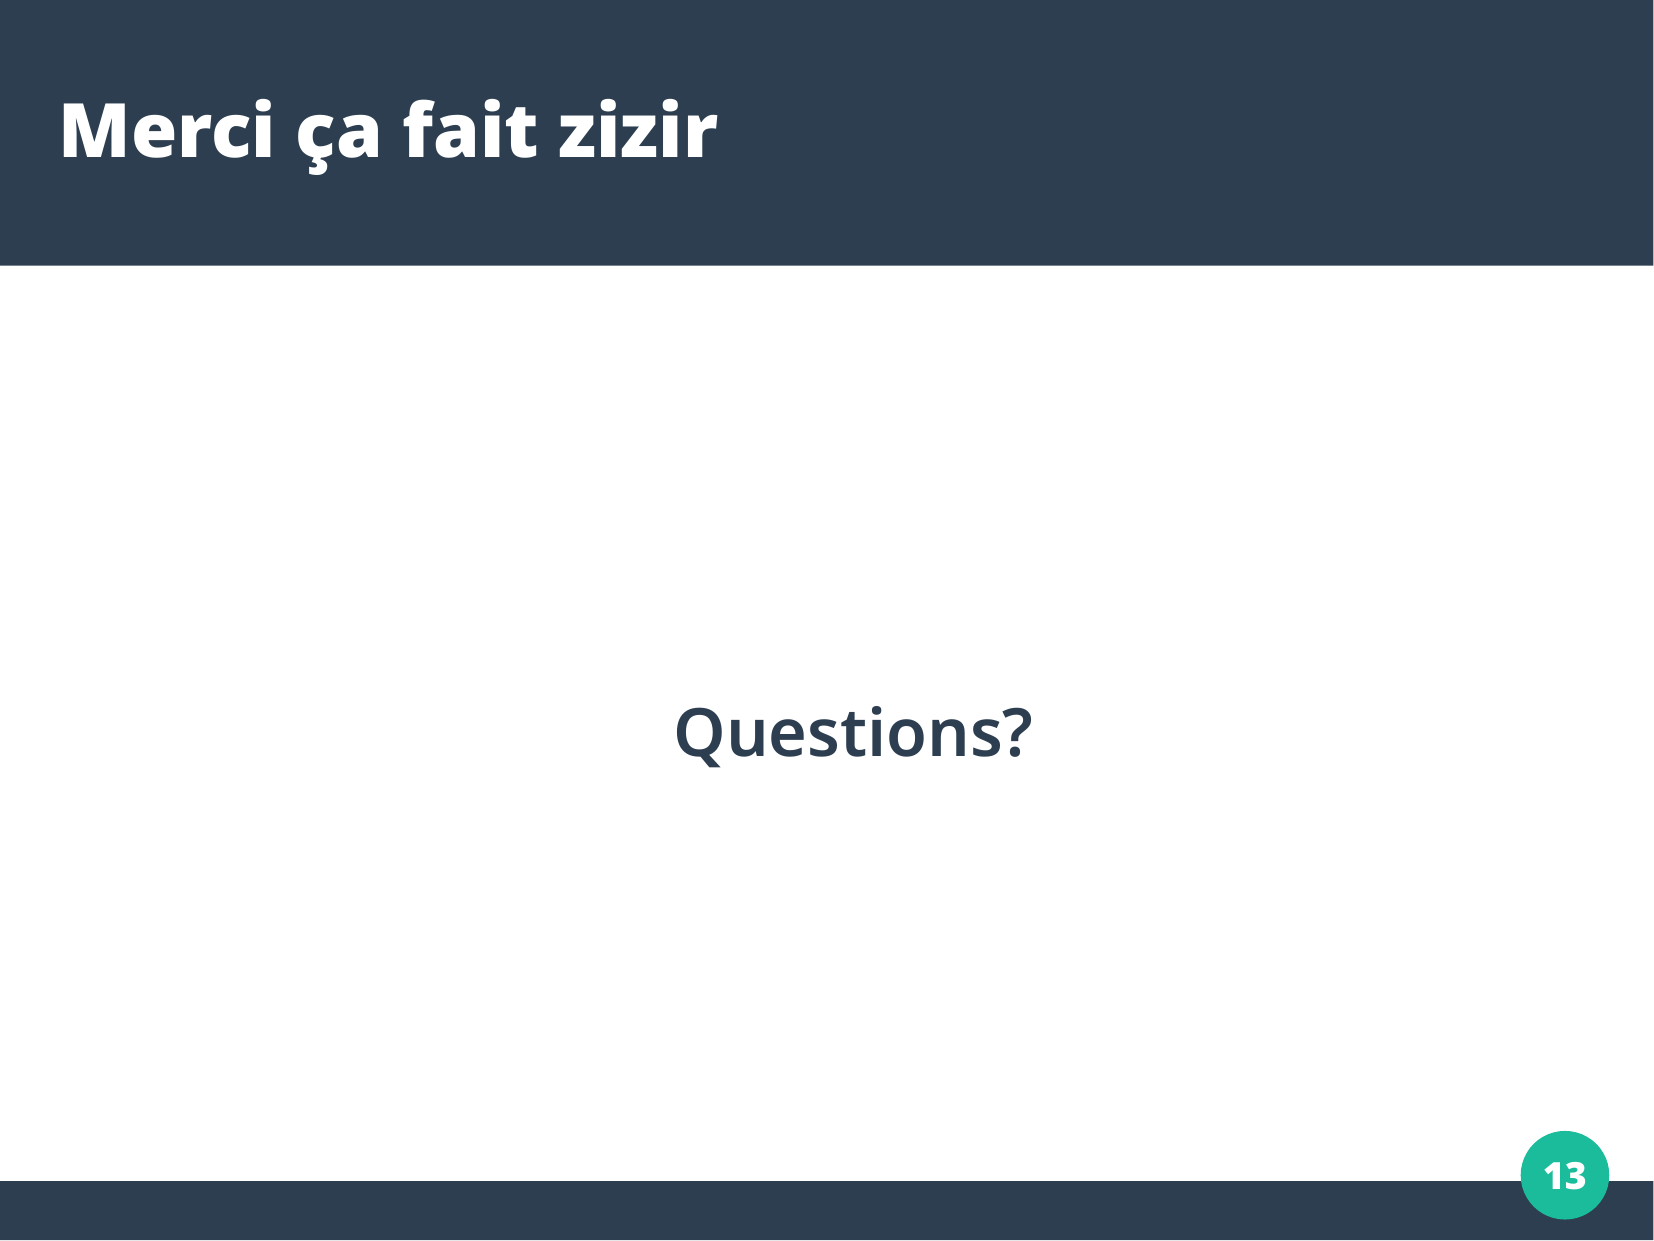

# Merci ça fait zizir
Questions?
13